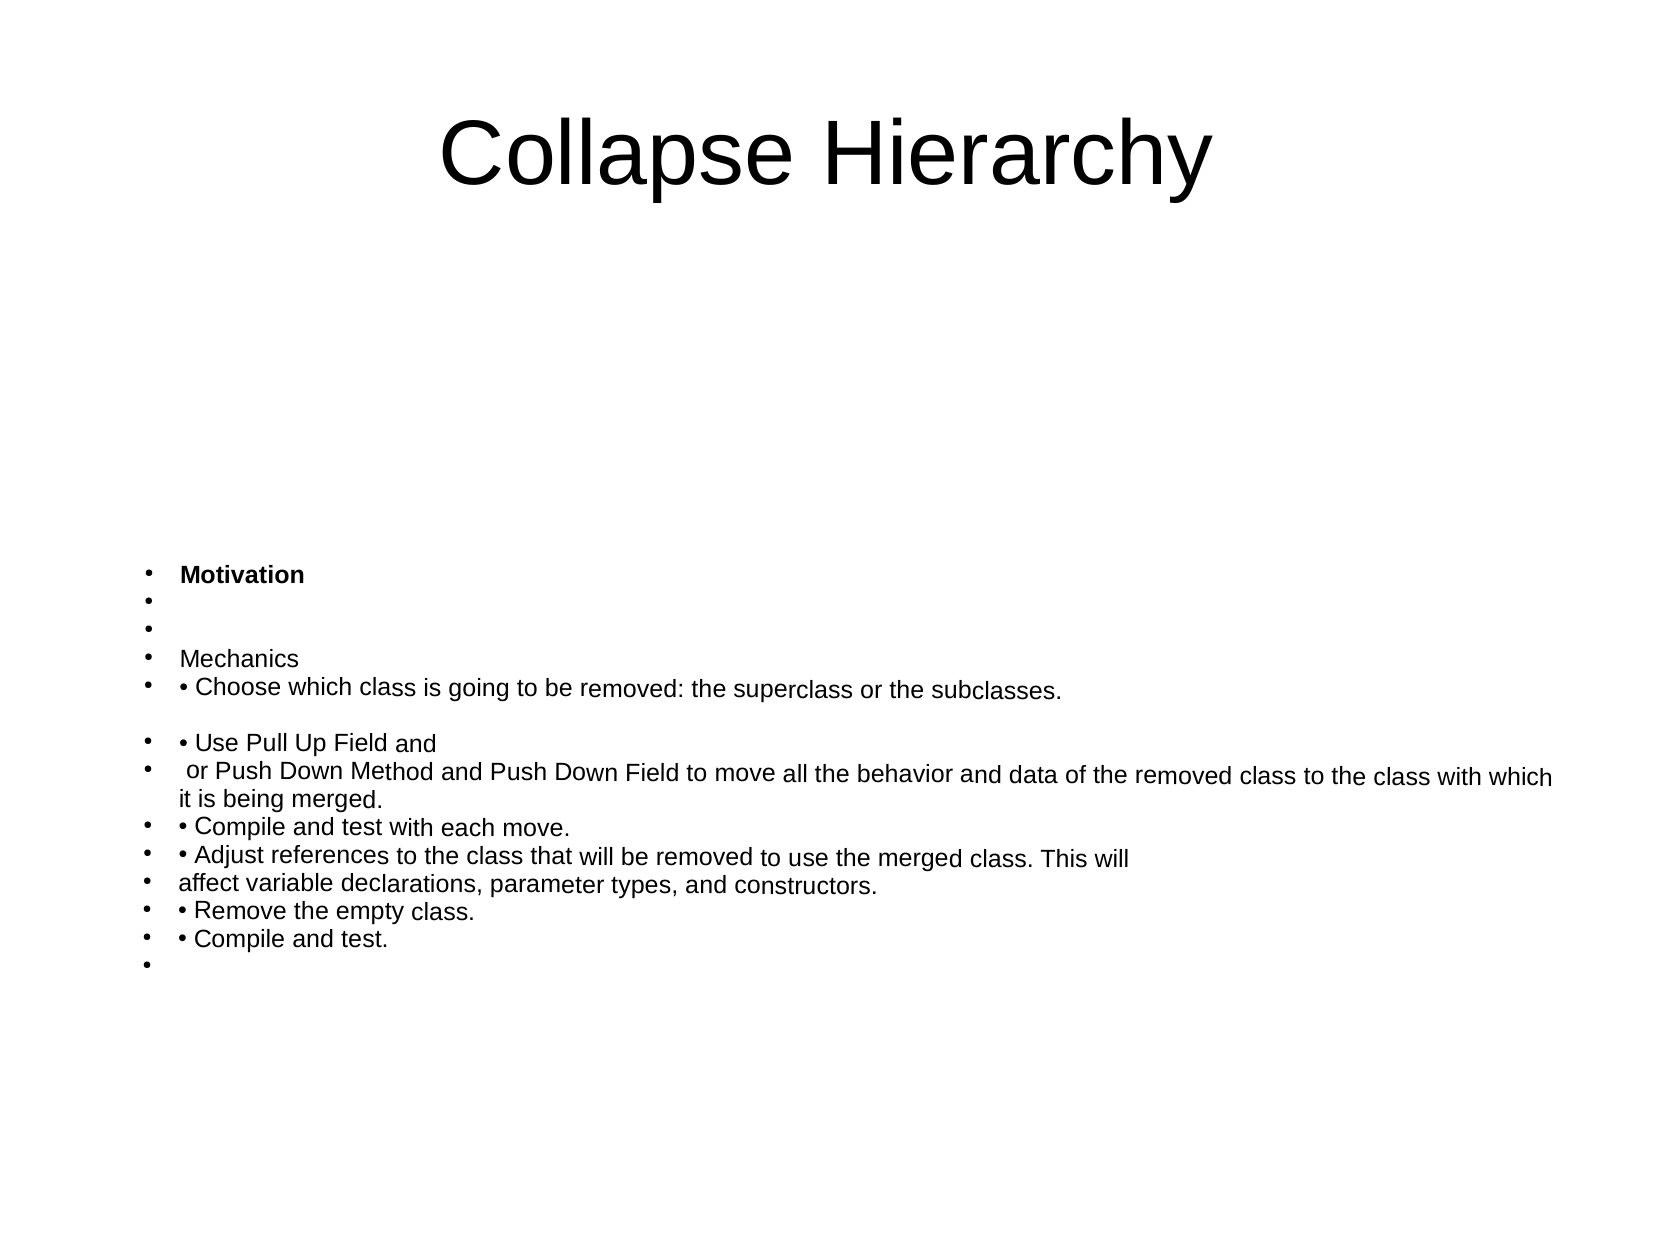

# Collapse Hierarchy
Motivation
Mechanics
• Choose which class is going to be removed: the superclass or the subclasses.
• Use Pull Up Field and
 or Push Down Method and Push Down Field to move all the behavior and data of the removed class to the class with which it is being merged.
• Compile and test with each move.
• Adjust references to the class that will be removed to use the merged class. This will
affect variable declarations, parameter types, and constructors.
• Remove the empty class.
• Compile and test.